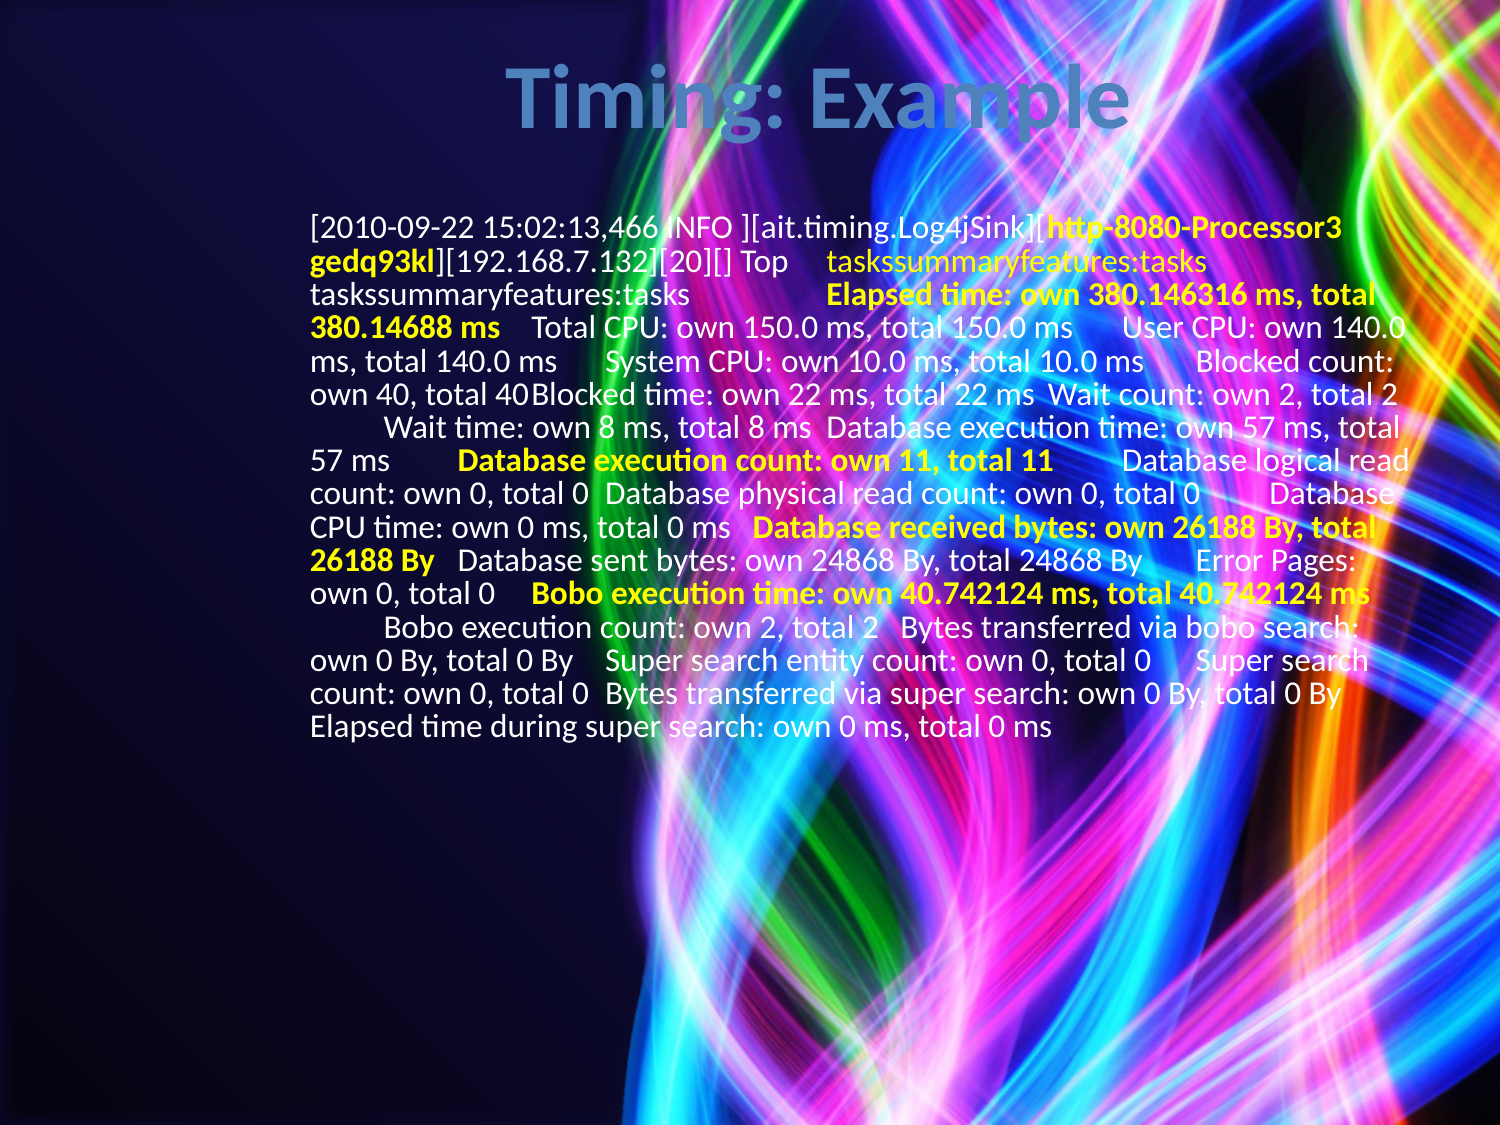

# Timing: Example
[2010-09-22 15:02:13,466 INFO ][ait.timing.Log4jSink][http-8080-Processor3 gedq93kl][192.168.7.132][20][] Top	taskssummaryfeatures:tasks	taskssummaryfeatures:tasks		Elapsed time: own 380.146316 ms, total 380.14688 ms	Total CPU: own 150.0 ms, total 150.0 ms	User CPU: own 140.0 ms, total 140.0 ms	System CPU: own 10.0 ms, total 10.0 ms	Blocked count: own 40, total 40	Blocked time: own 22 ms, total 22 ms	Wait count: own 2, total 2	Wait time: own 8 ms, total 8 ms	Database execution time: own 57 ms, total 57 ms	Database execution count: own 11, total 11	Database logical read count: own 0, total 0	Database physical read count: own 0, total 0	Database CPU time: own 0 ms, total 0 ms	Database received bytes: own 26188 By, total 26188 By	Database sent bytes: own 24868 By, total 24868 By	Error Pages: own 0, total 0	Bobo execution time: own 40.742124 ms, total 40.742124 ms	Bobo execution count: own 2, total 2	Bytes transferred via bobo search: own 0 By, total 0 By	Super search entity count: own 0, total 0	Super search count: own 0, total 0	Bytes transferred via super search: own 0 By, total 0 By	Elapsed time during super search: own 0 ms, total 0 ms